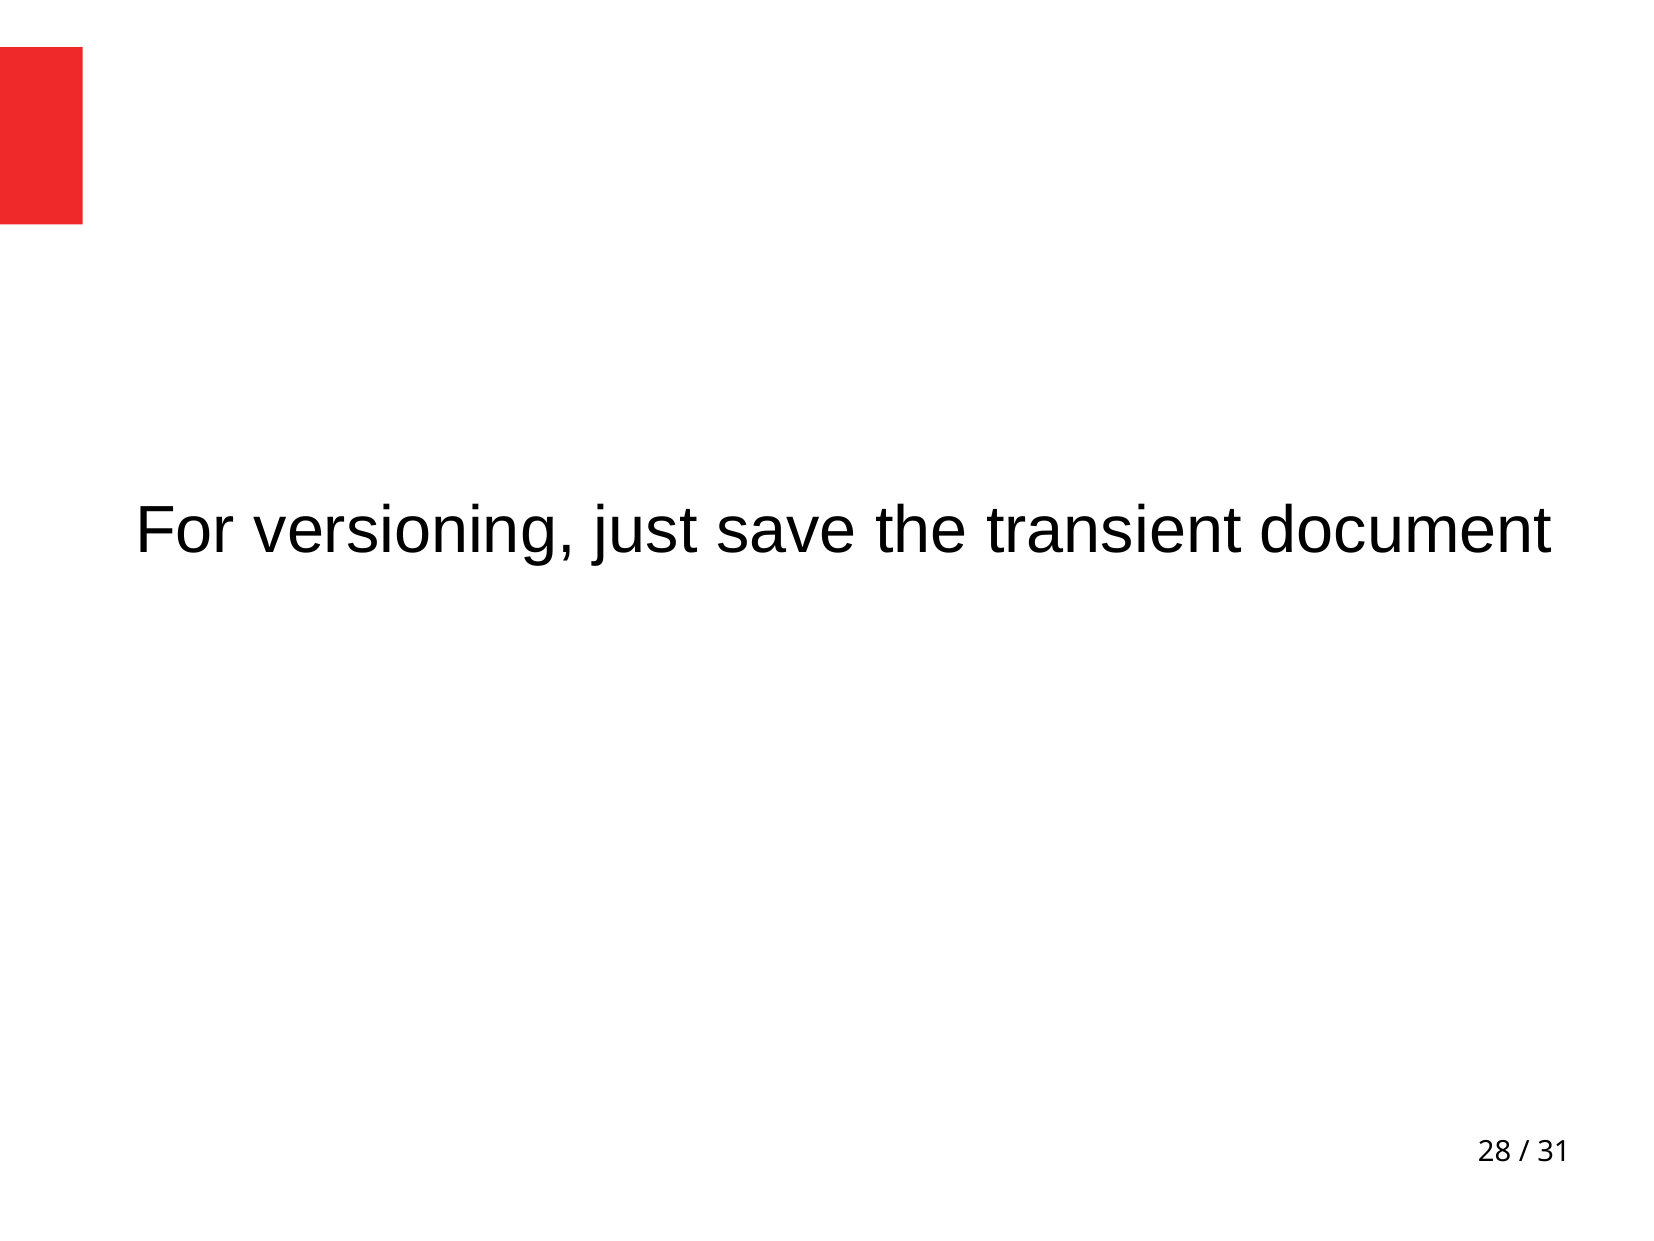

# For versioning, just save the transient document
28